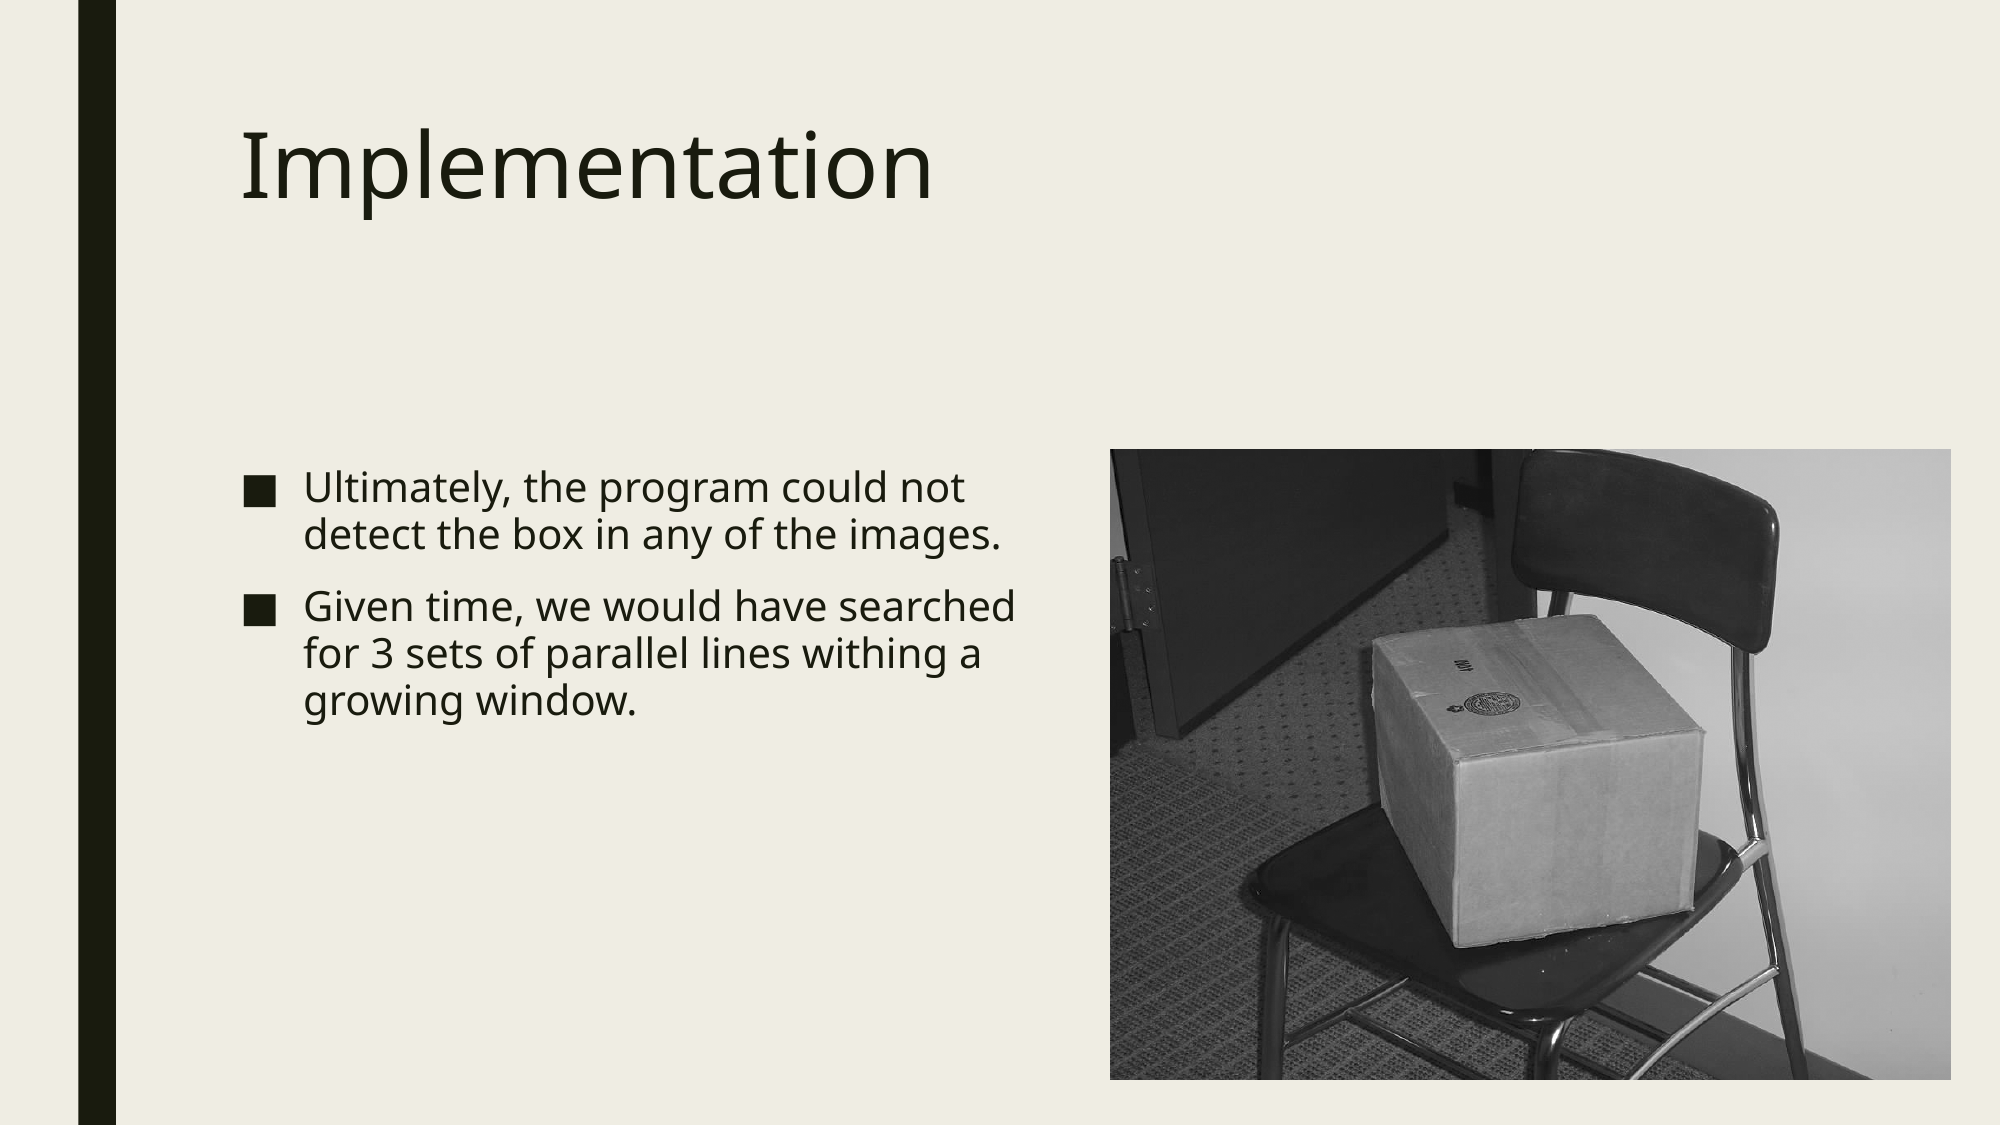

# Implementation
Ultimately, the program could not detect the box in any of the images.
Given time, we would have searched for 3 sets of parallel lines withing a growing window.